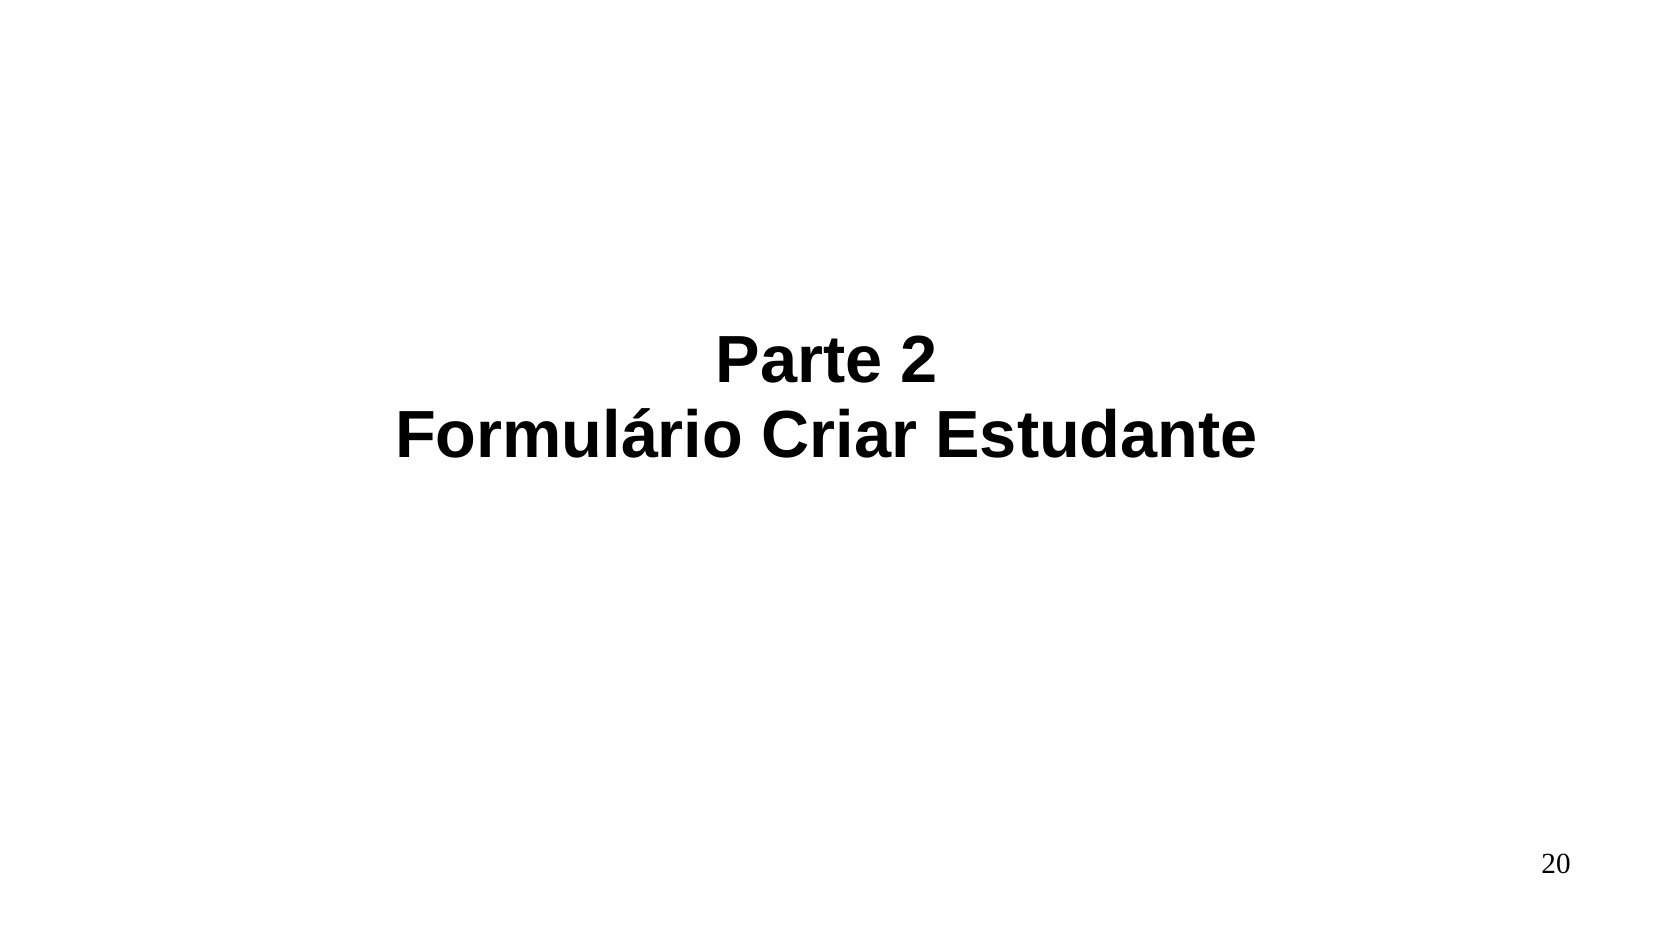

# Parte 2
Formulário Criar Estudante
20